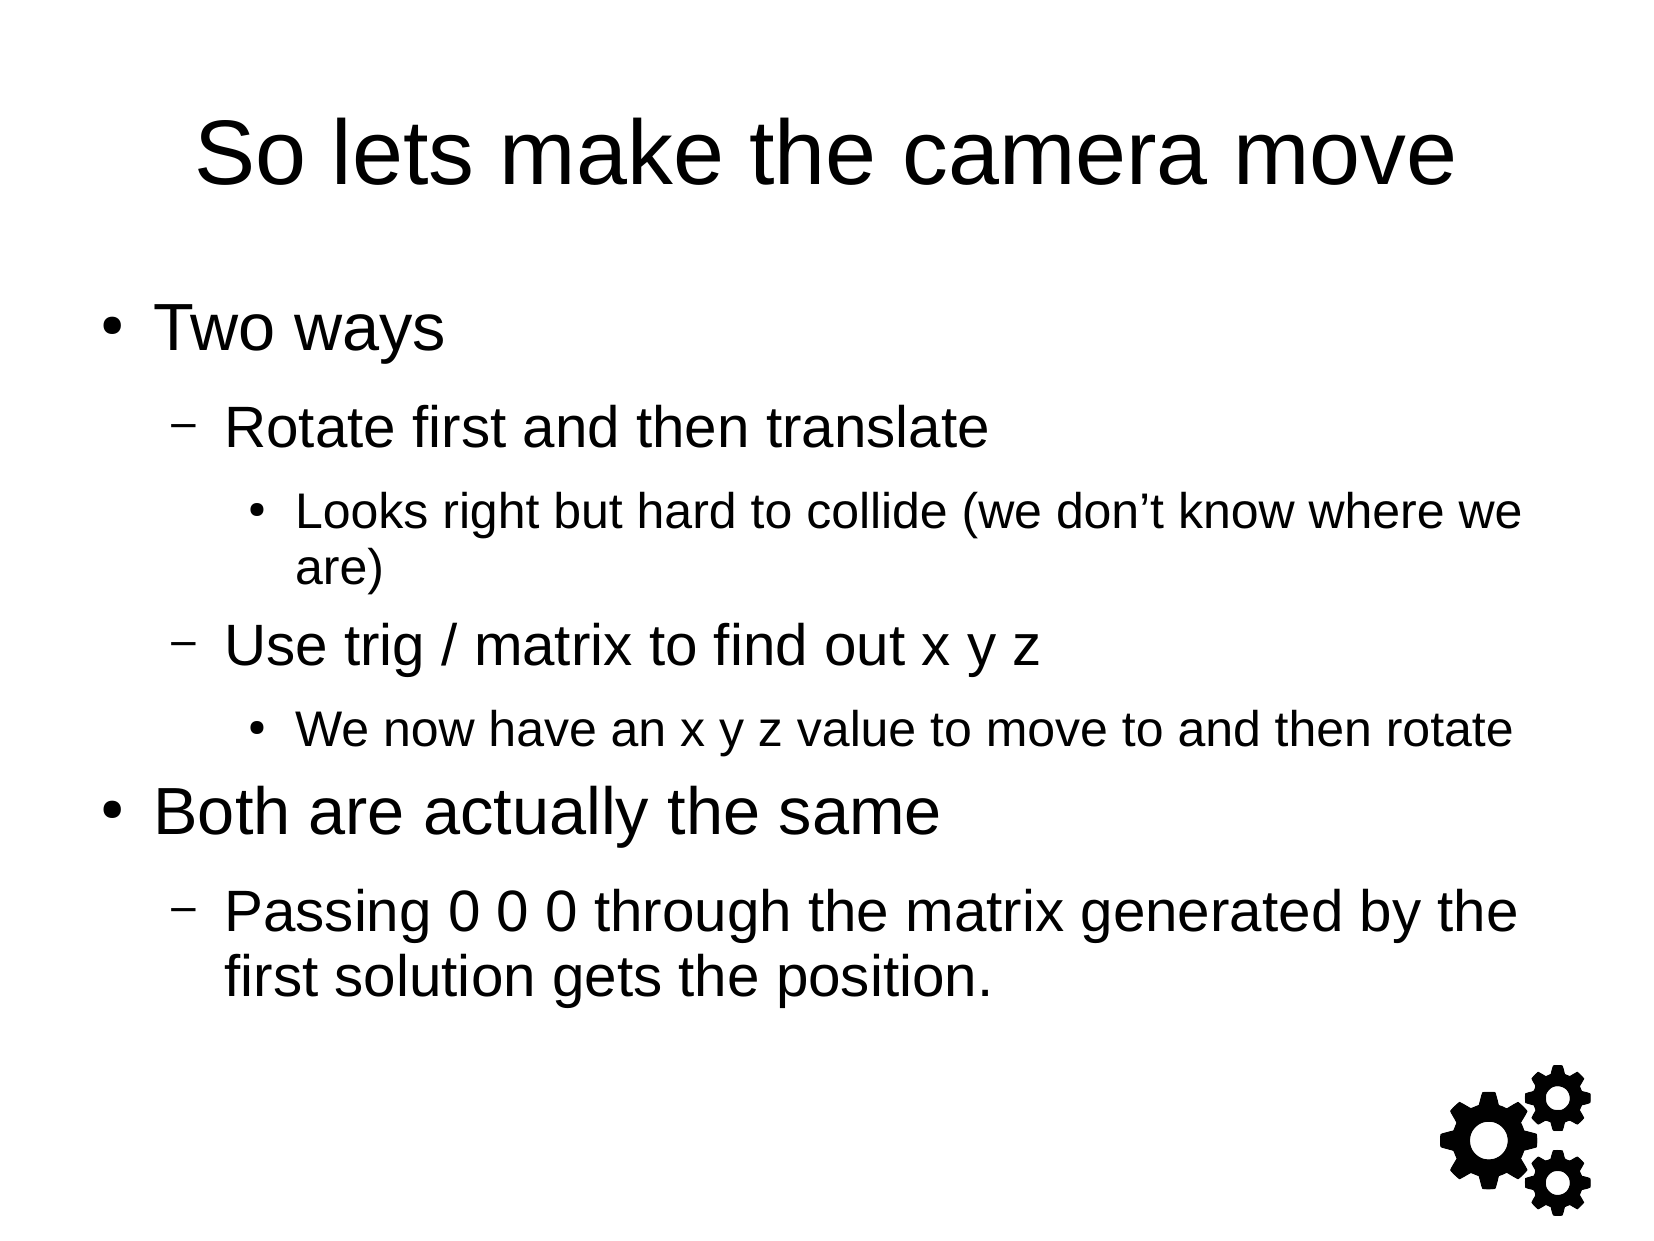

# So lets make the camera move
Two ways
Rotate first and then translate
Looks right but hard to collide (we don’t know where we are)
Use trig / matrix to find out x y z
We now have an x y z value to move to and then rotate
Both are actually the same
Passing 0 0 0 through the matrix generated by the first solution gets the position.